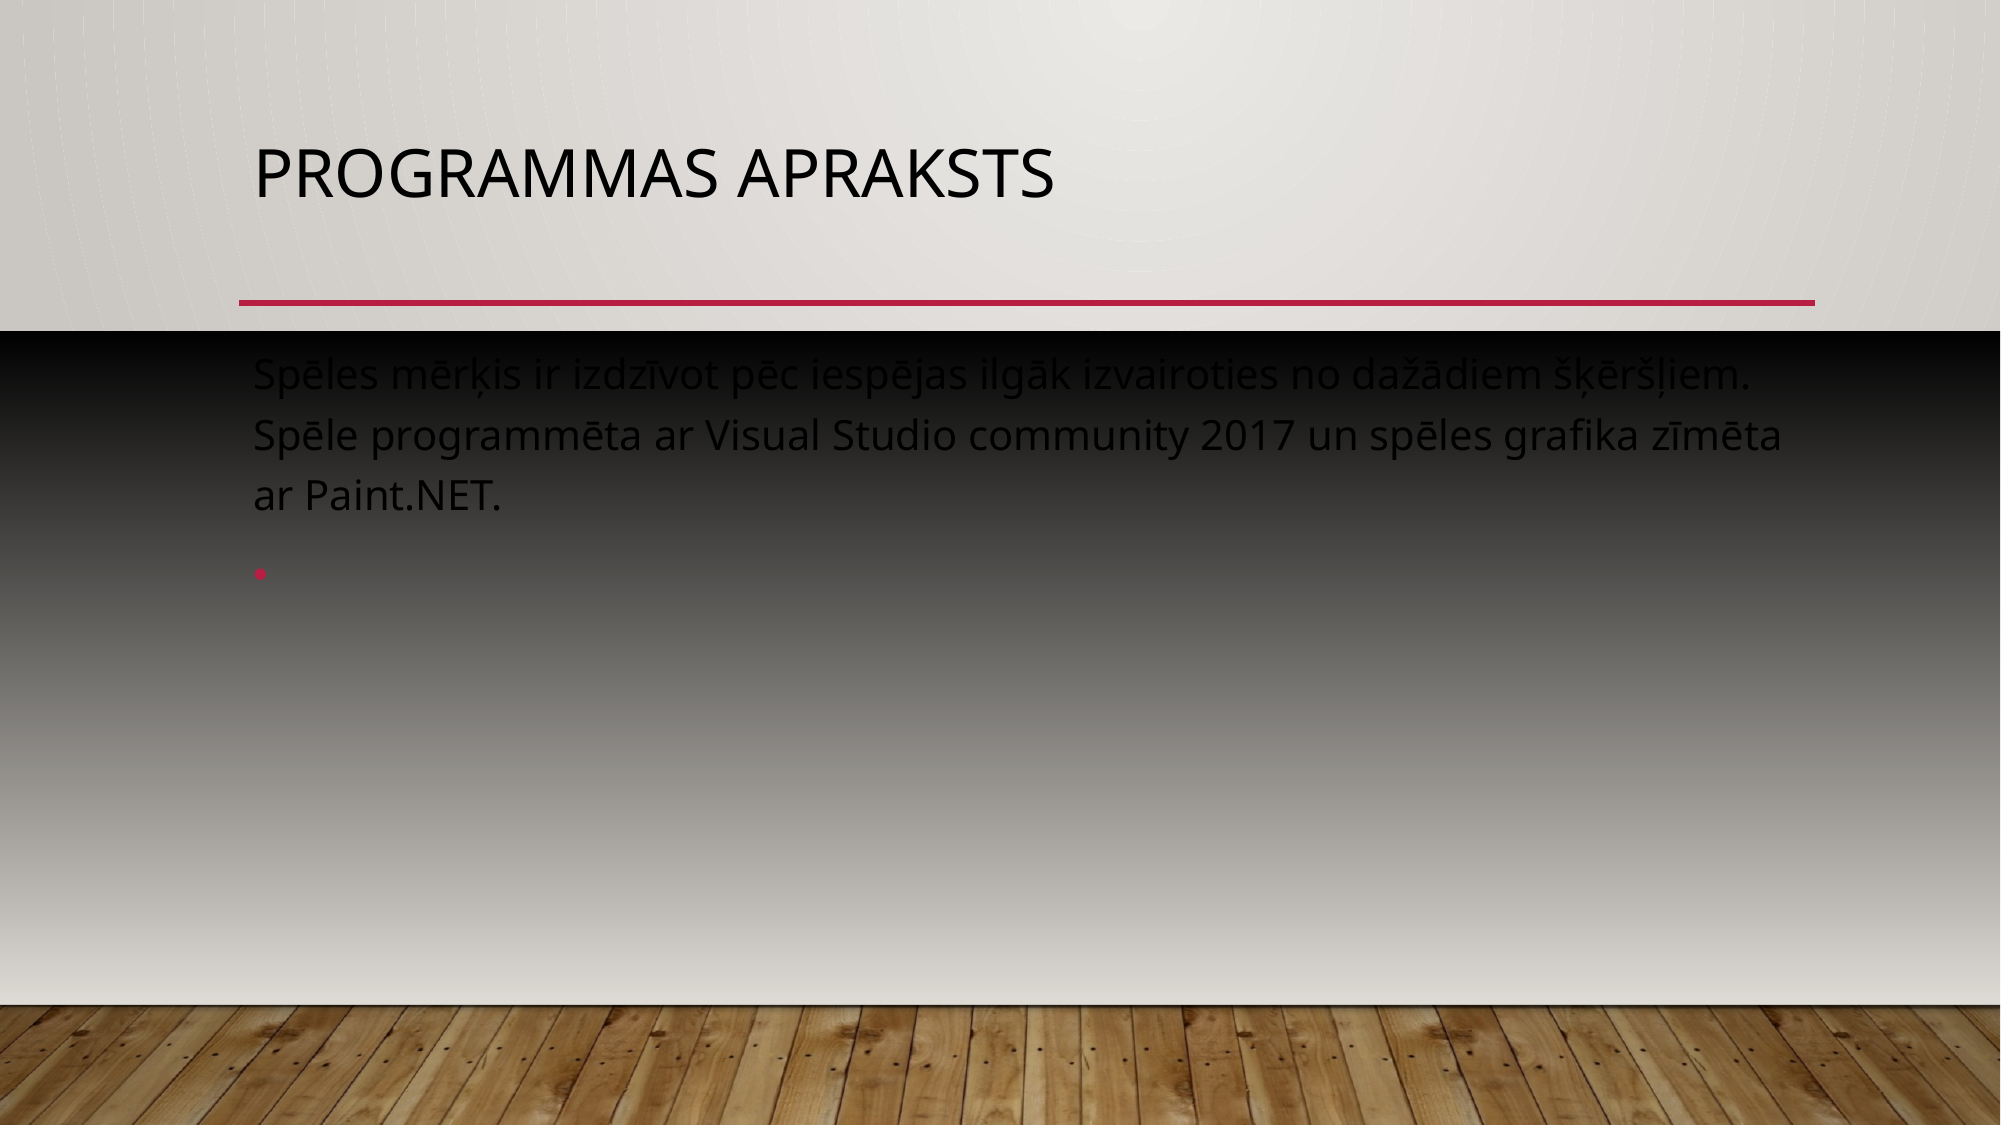

# Programmas apraksts
Spēles mērķis ir izdzīvot pēc iespējas ilgāk izvairoties no dažādiem šķēršļiem. Spēle programmēta ar Visual Studio community 2017 un spēles grafika zīmēta ar Paint.NET.